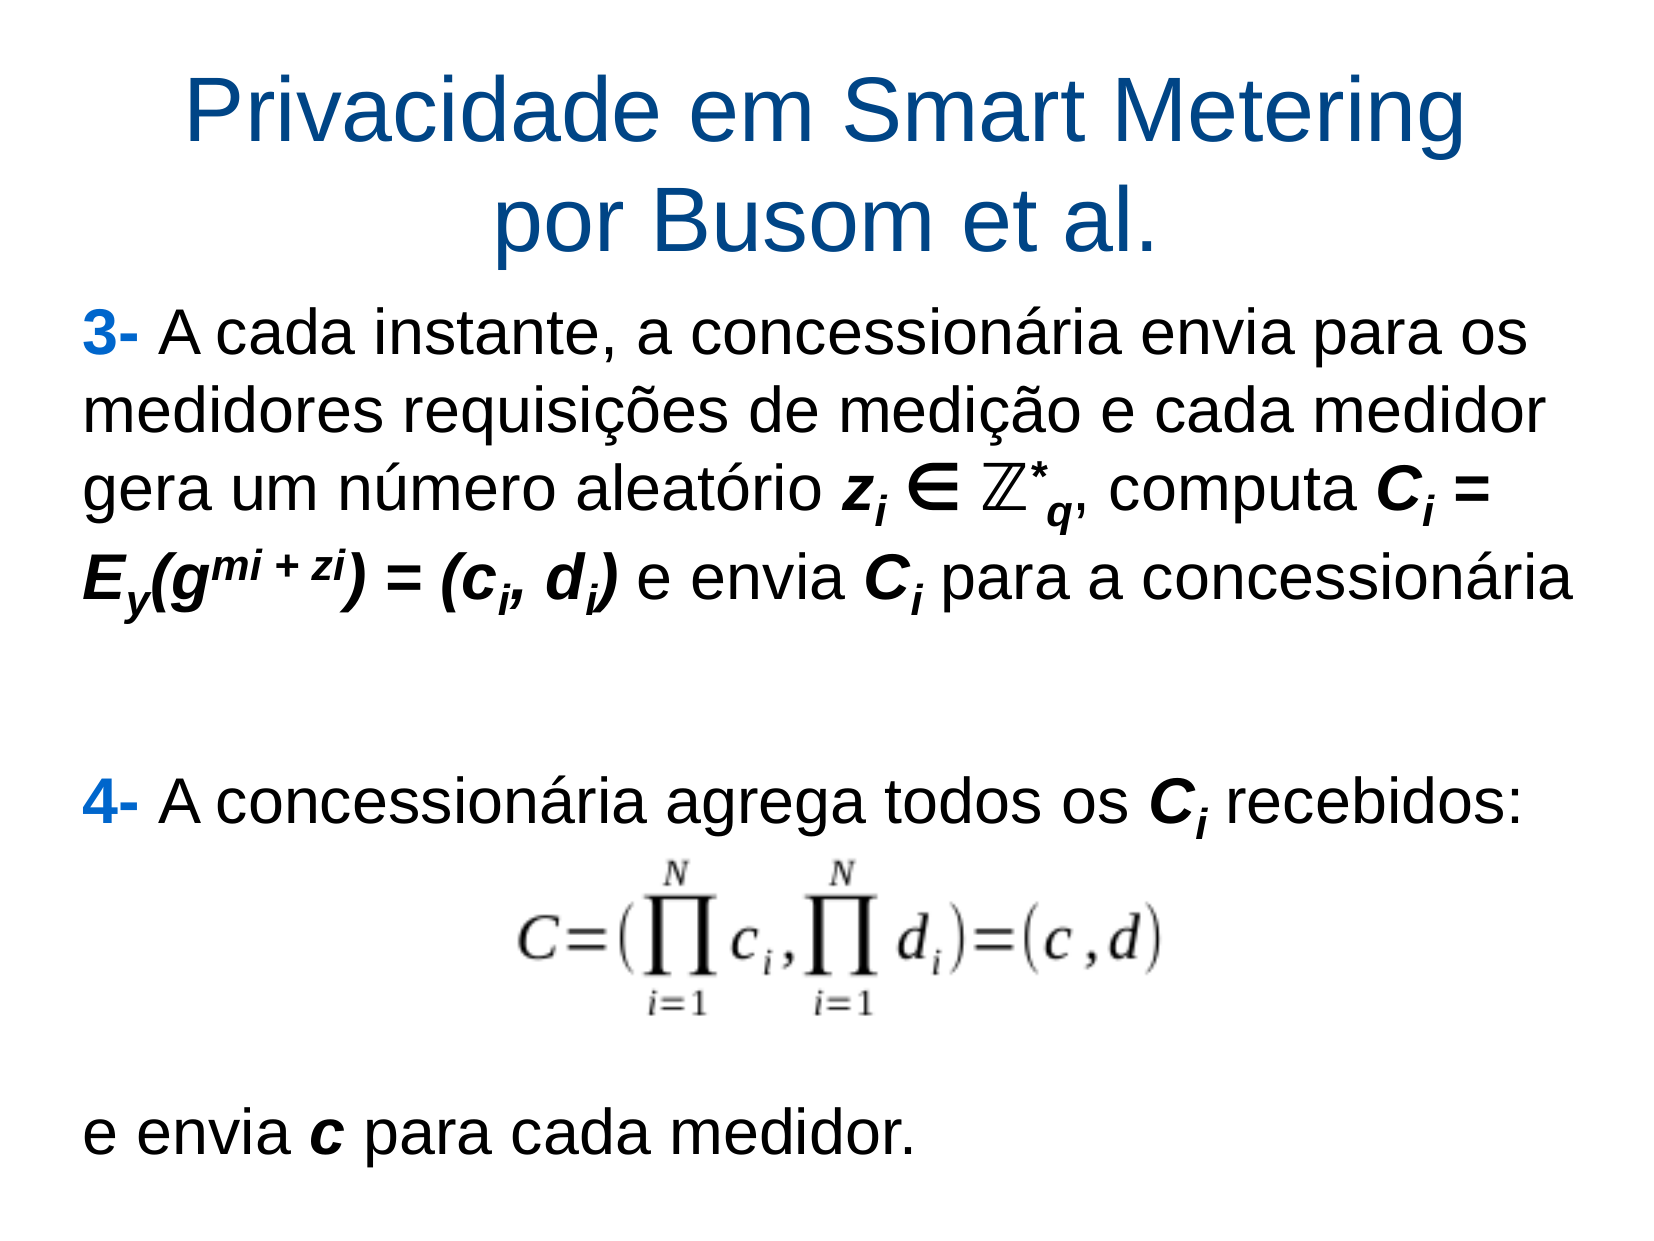

# Privacidade em Smart Metering por Busom et al.
3- A cada instante, a concessionária envia para os medidores requisições de medição e cada medidor gera um número aleatório zi ∈ ℤ*q, computa Ci = Ey(gmi + zi) = (ci, di) e envia Ci para a concessionária
4- A concessionária agrega todos os Ci recebidos:
e envia c para cada medidor.